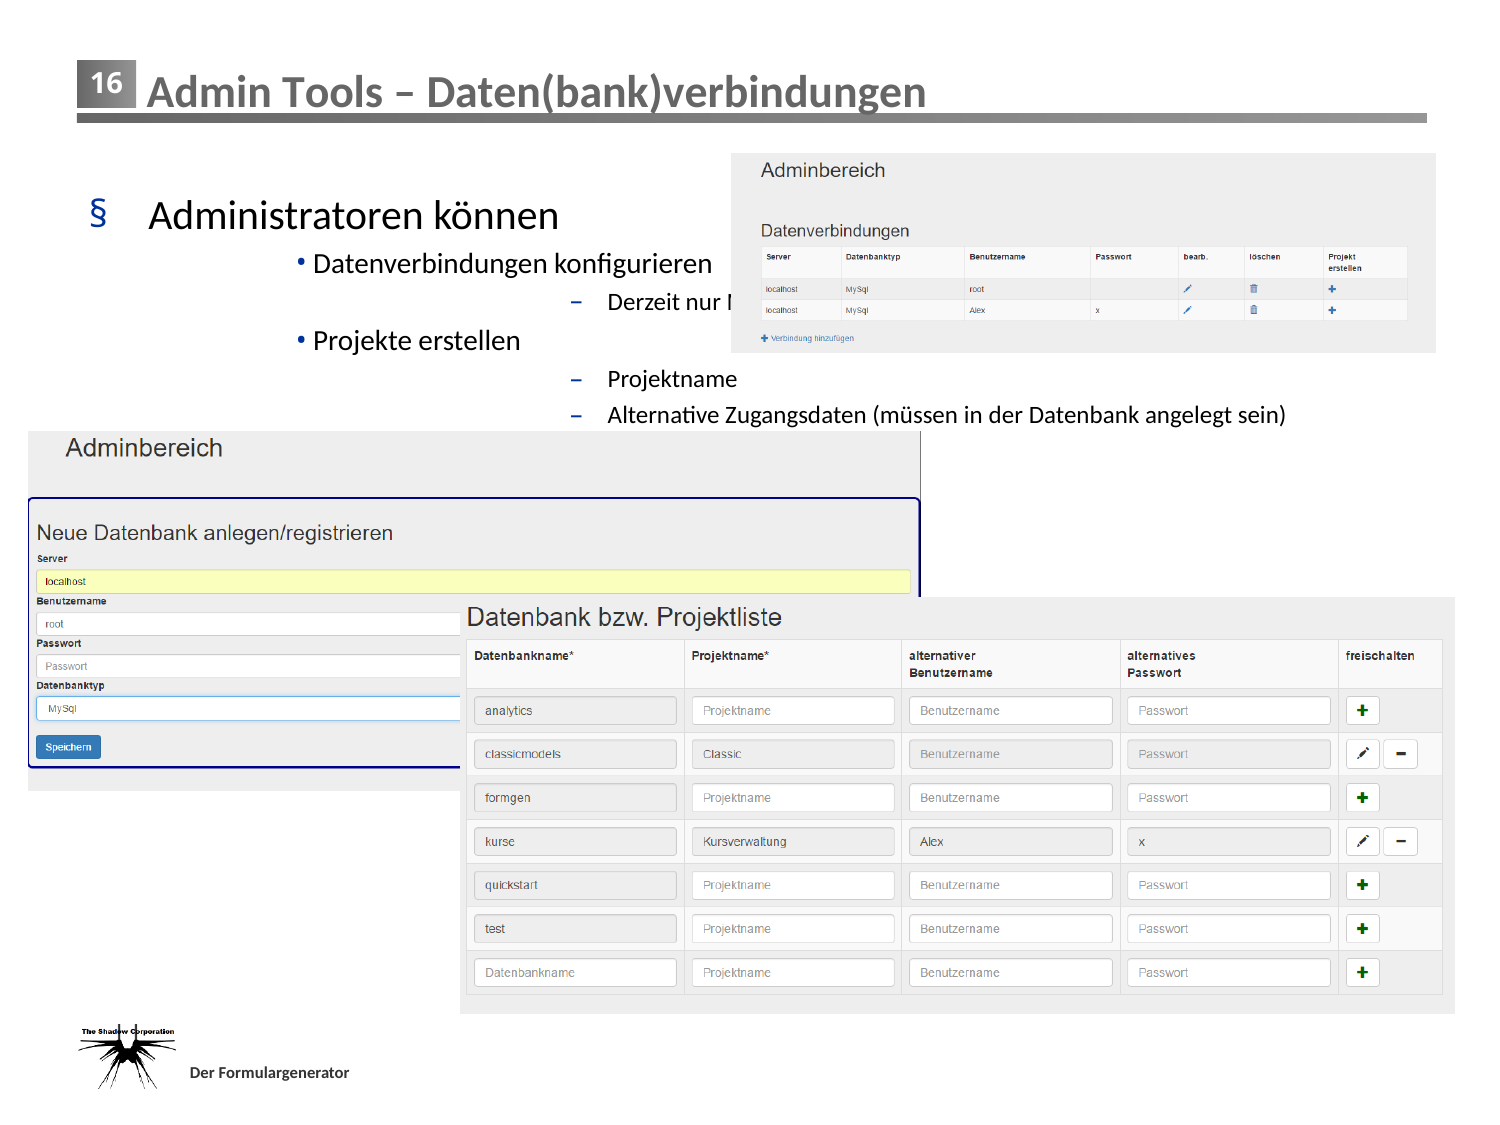

# Admin Tools – Daten(bank)verbindungen
	Administratoren können
 Datenverbindungen konfigurieren
Derzeit nur MySQL- Datenbanken
 Projekte erstellen
Projektname
Alternative Zugangsdaten (müssen in der Datenbank angelegt sein)